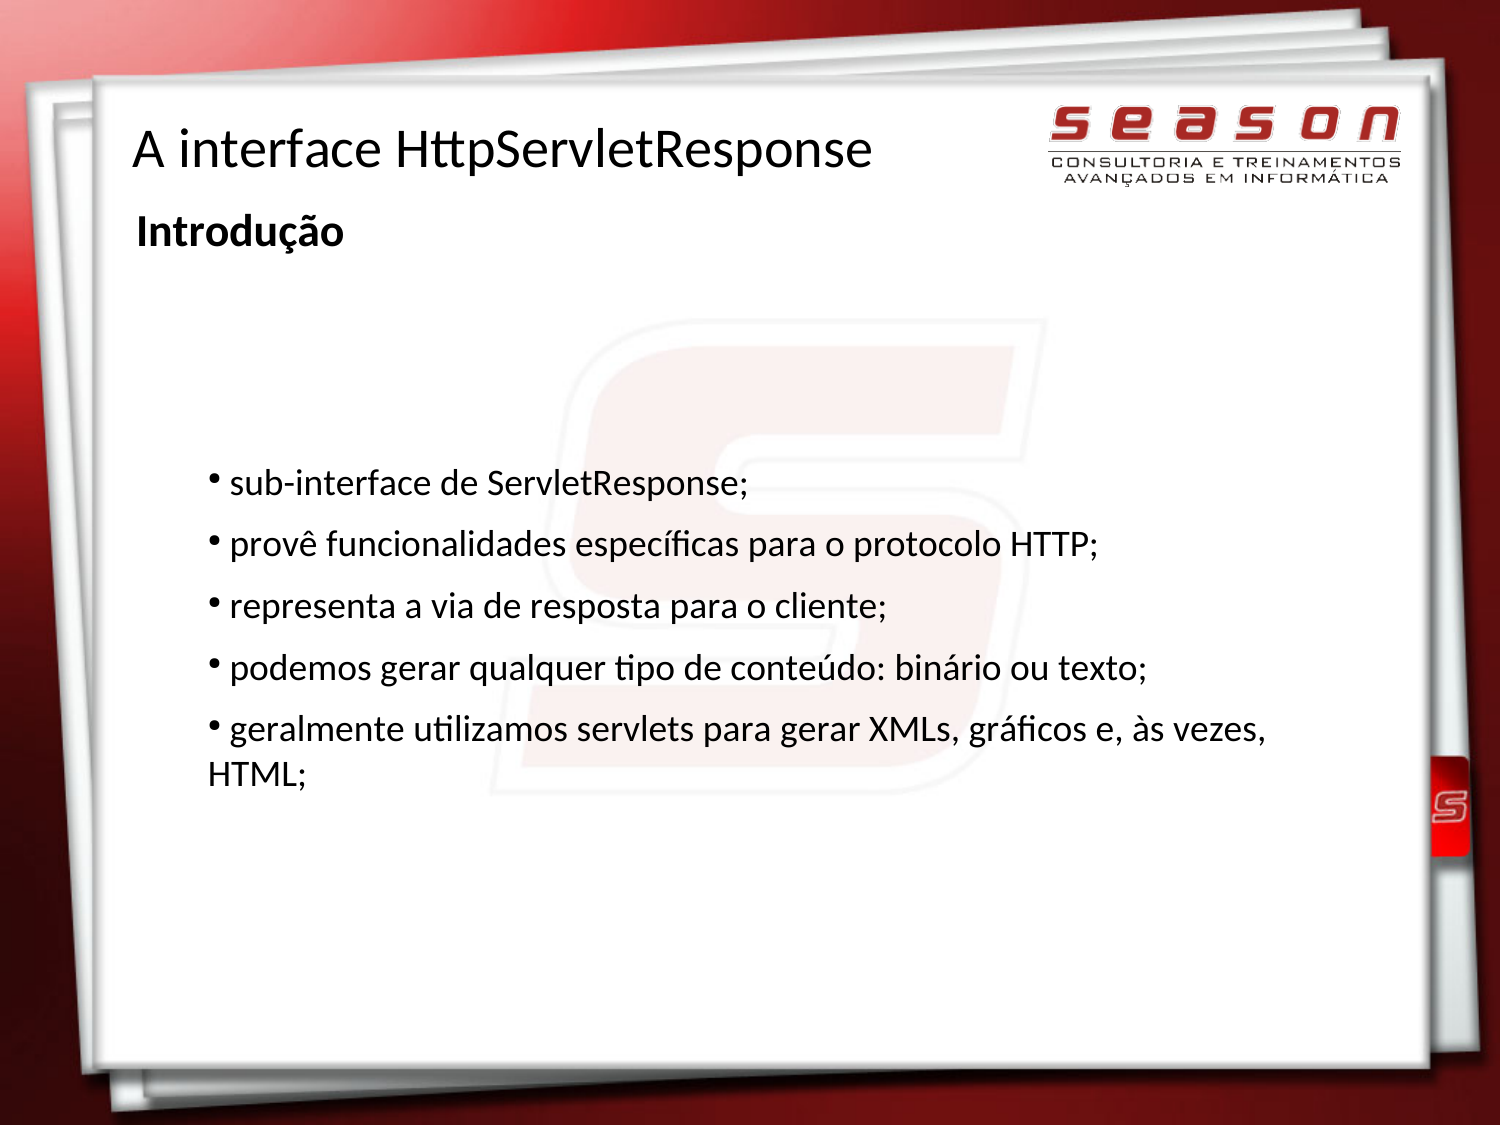

# A interface HttpServletResponse
Introdução
 sub-interface de ServletResponse;
 provê funcionalidades específicas para o protocolo HTTP;
 representa a via de resposta para o cliente;
 podemos gerar qualquer tipo de conteúdo: binário ou texto;
 geralmente utilizamos servlets para gerar XMLs, gráficos e, às vezes, HTML;